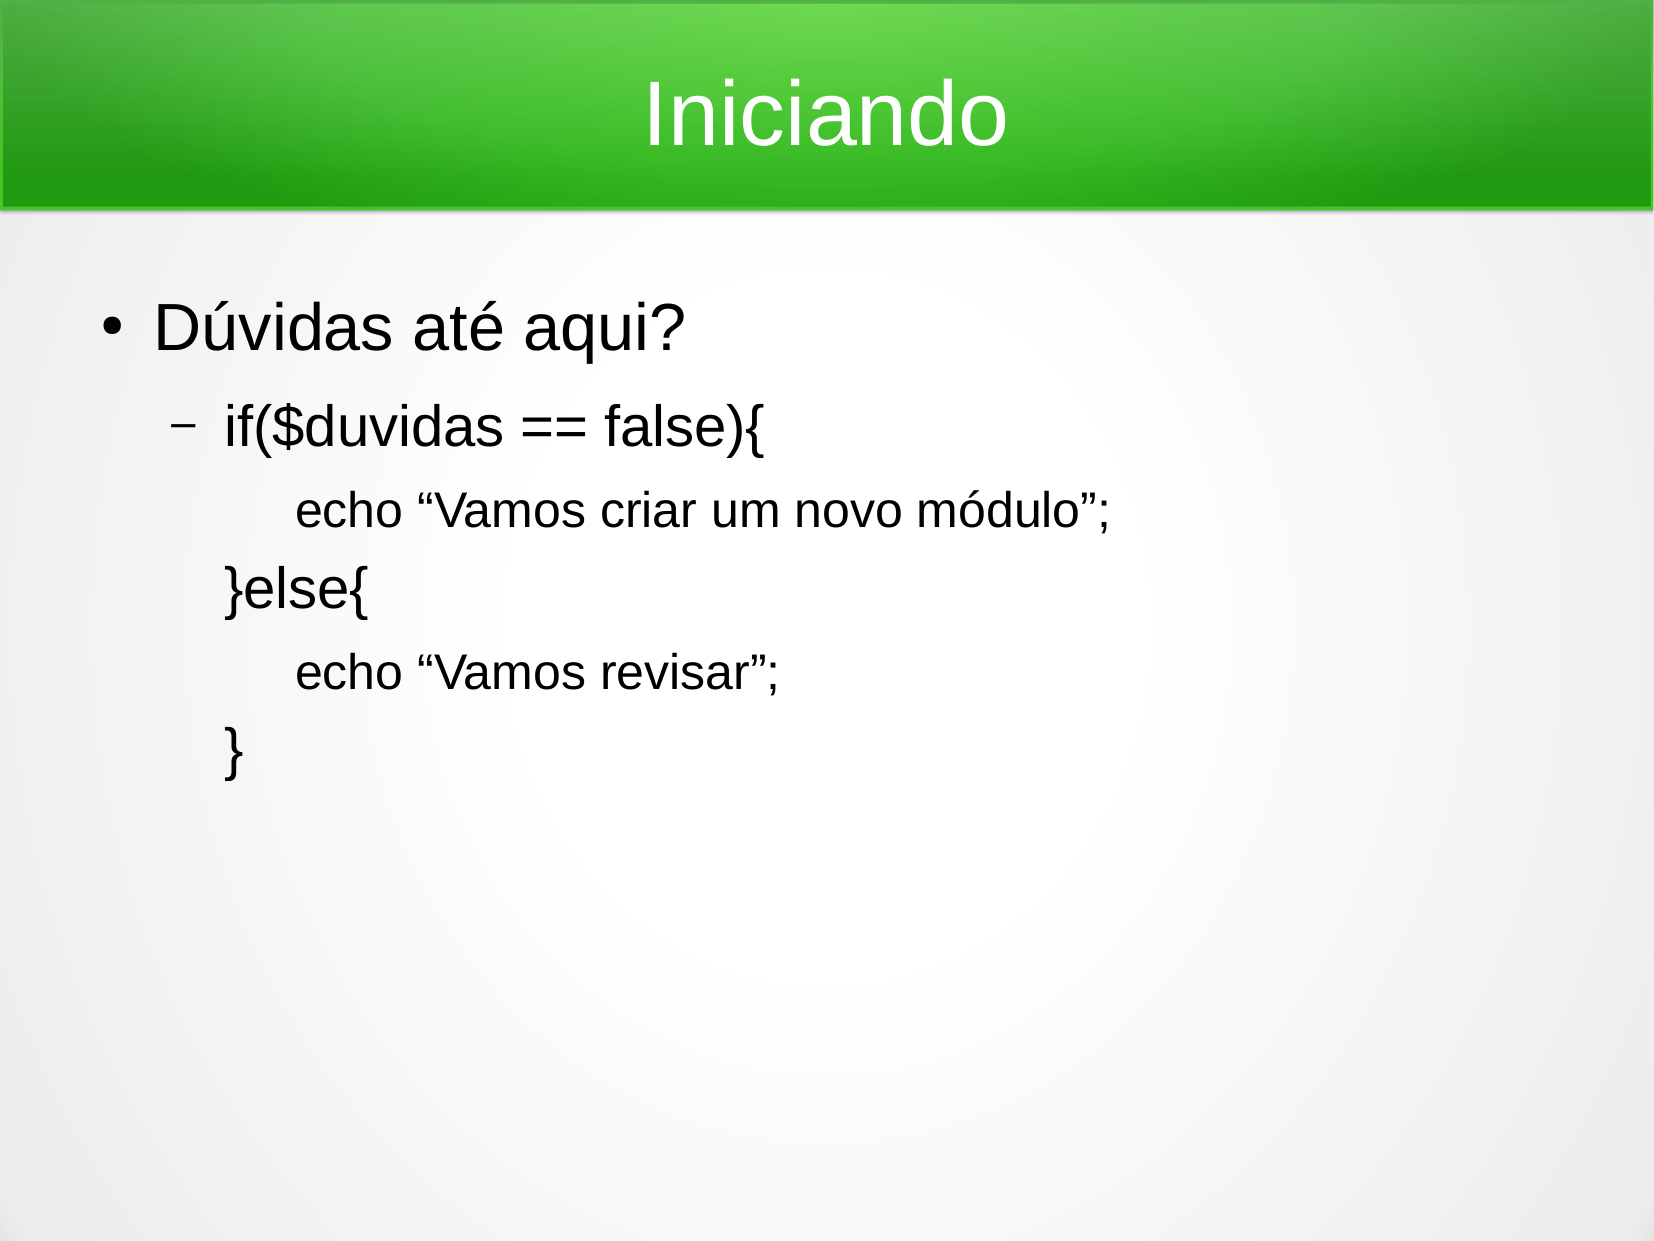

# Iniciando
Dúvidas até aqui?
if($duvidas == false){
echo “Vamos criar um novo módulo”;
}else{
echo “Vamos revisar”;
}